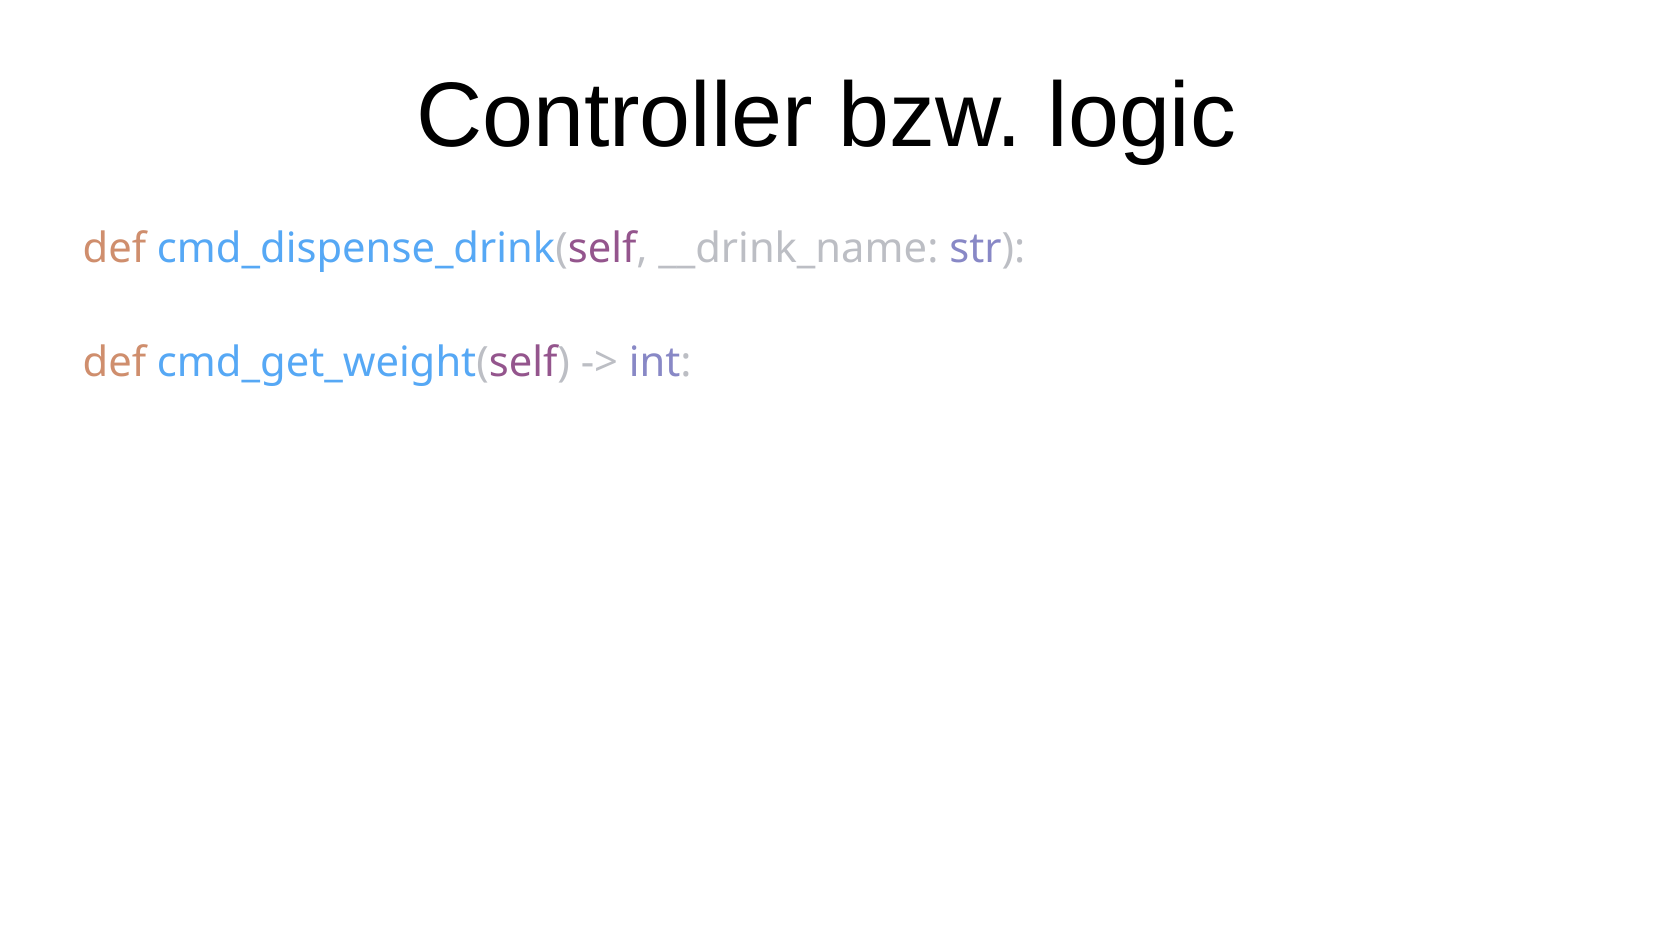

# Controller bzw. logic
def cmd_dispense_drink(self, __drink_name: str):
def cmd_get_weight(self) -> int: